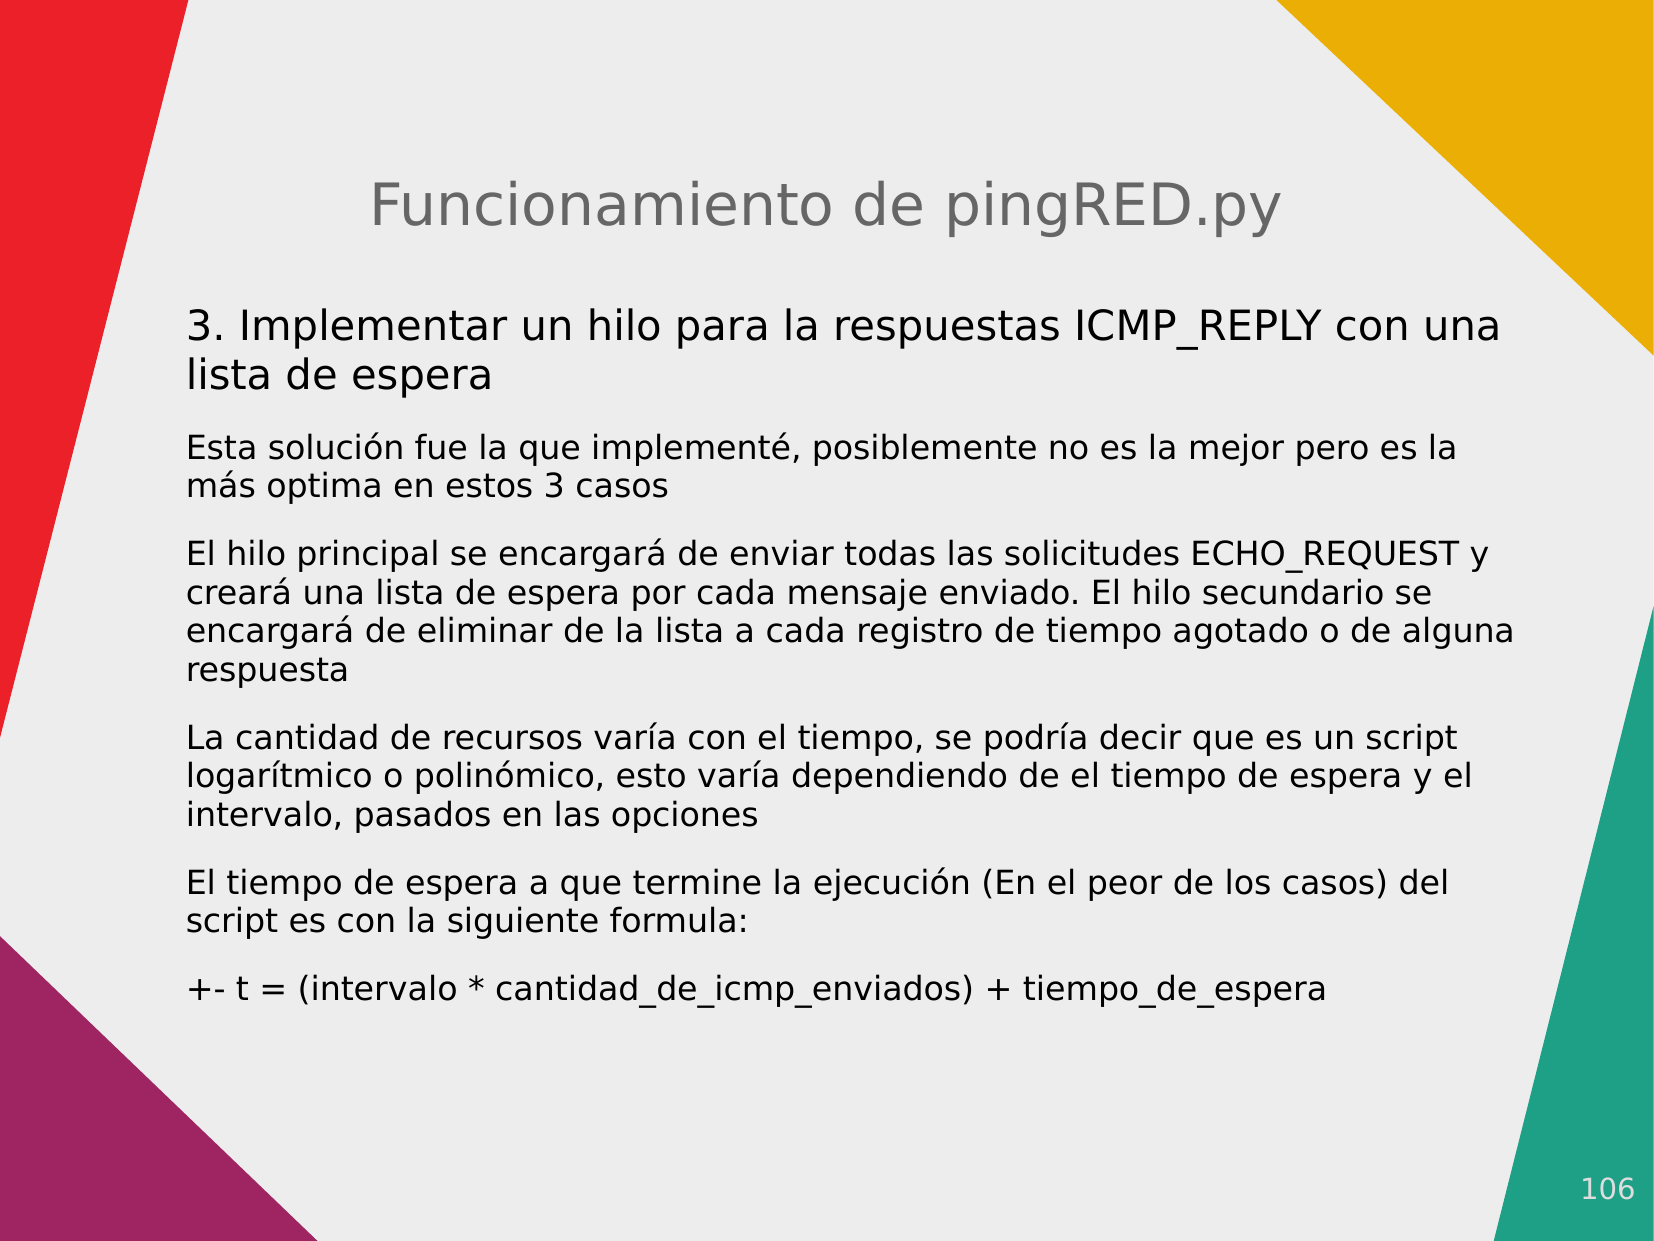

# Funcionamiento de pingRED.py
3. Implementar un hilo para la respuestas ICMP_REPLY con una lista de espera
Esta solución fue la que implementé, posiblemente no es la mejor pero es la más optima en estos 3 casos
El hilo principal se encargará de enviar todas las solicitudes ECHO_REQUEST y creará una lista de espera por cada mensaje enviado. El hilo secundario se encargará de eliminar de la lista a cada registro de tiempo agotado o de alguna respuesta
La cantidad de recursos varía con el tiempo, se podría decir que es un script logarítmico o polinómico, esto varía dependiendo de el tiempo de espera y el intervalo, pasados en las opciones
El tiempo de espera a que termine la ejecución (En el peor de los casos) del script es con la siguiente formula:
+- t = (intervalo * cantidad_de_icmp_enviados) + tiempo_de_espera
106